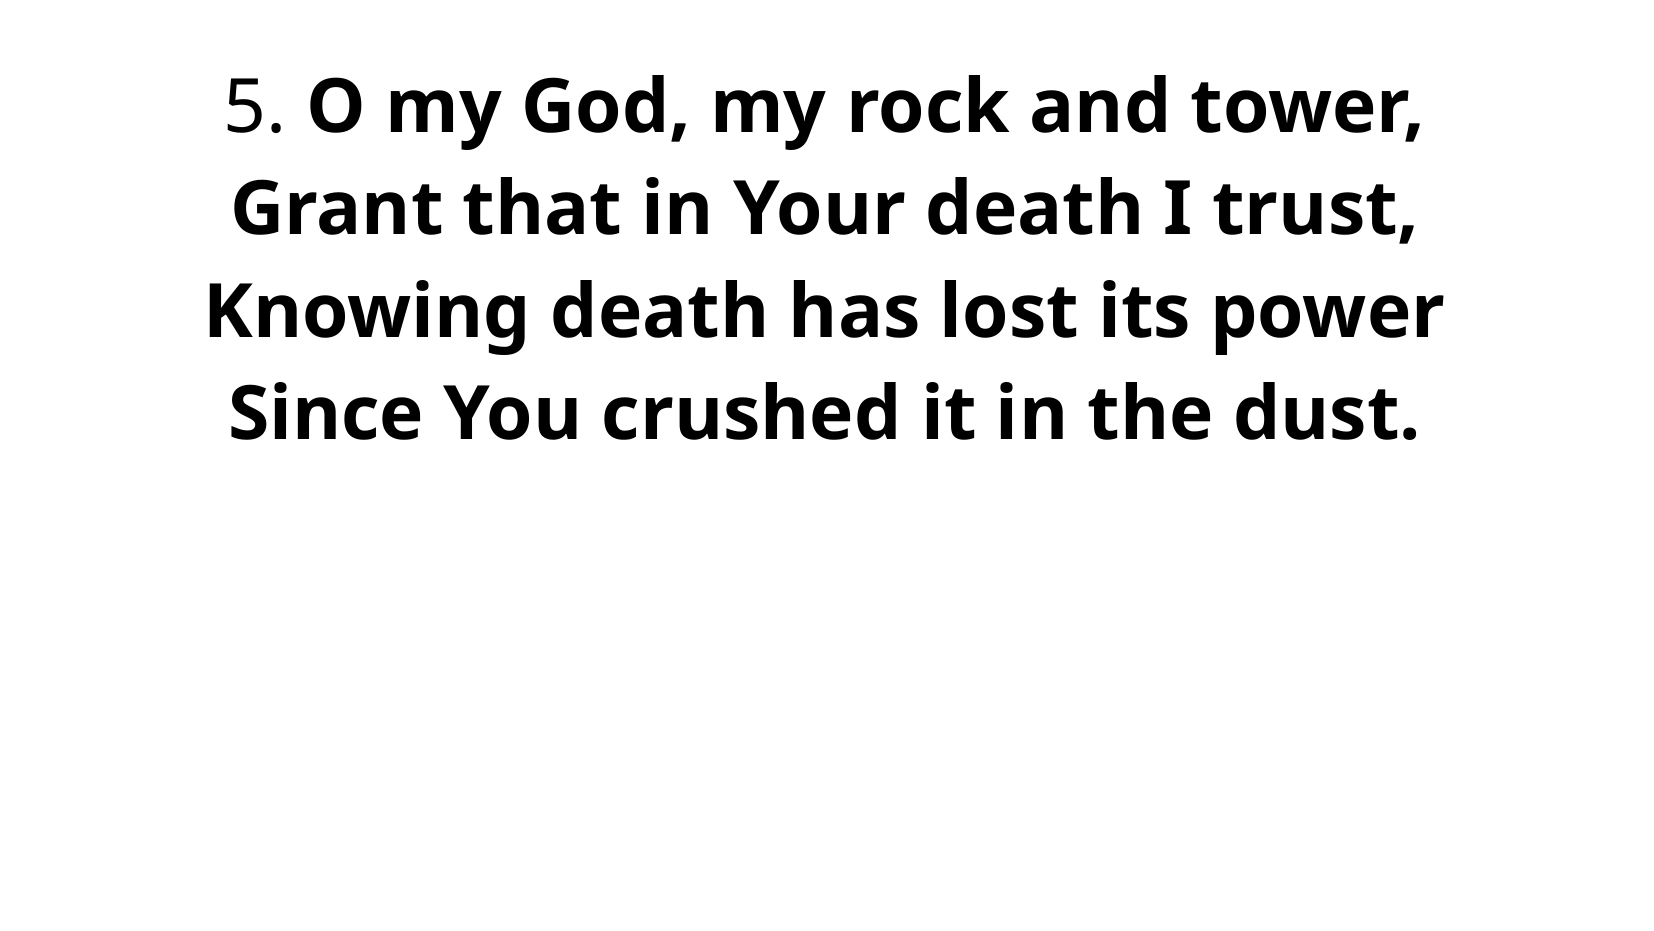

5. O my God, my rock and tower,
Grant that in Your death I trust,
Knowing death has lost its power
Since You crushed it in the dust.